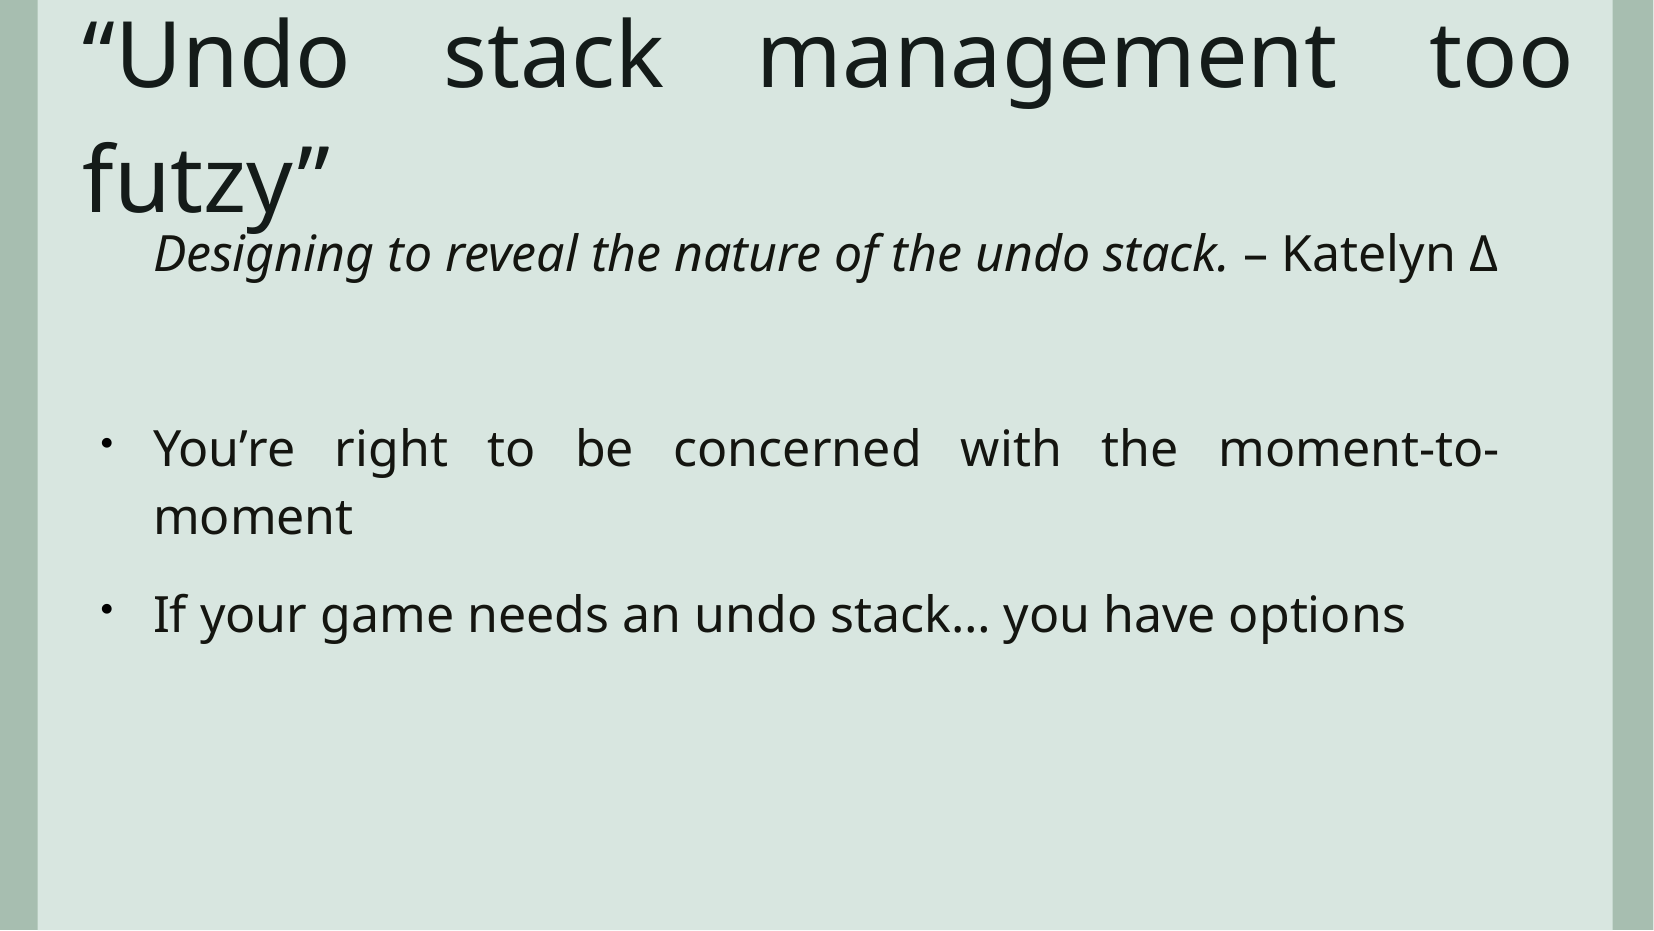

# “Undo stack management too futzy”
Designing to reveal the nature of the undo stack. – Katelyn Δ
You’re right to be concerned with the moment-to-moment
If your game needs an undo stack… you have options